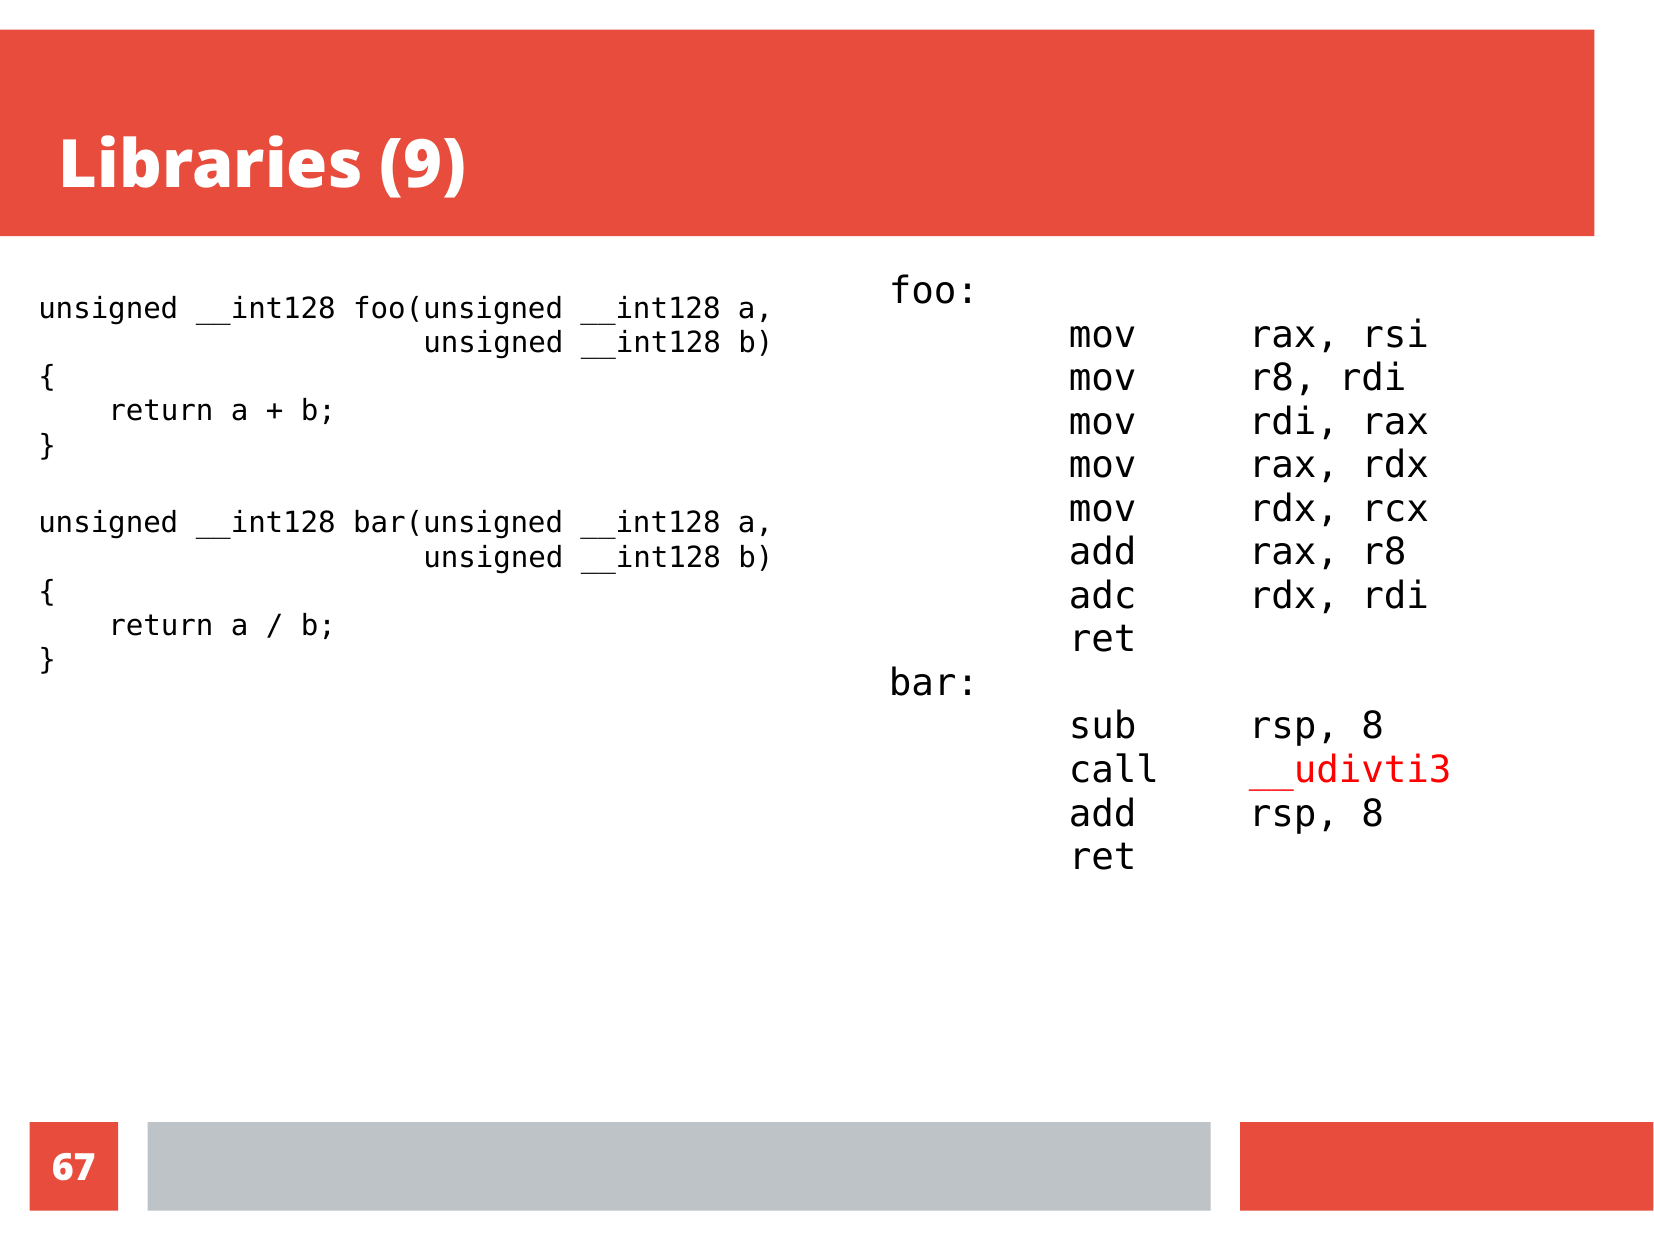

# Libraries (9)
foo:
 mov rax, rsi
 mov r8, rdi
 mov rdi, rax
 mov rax, rdx
 mov rdx, rcx
 add rax, r8
 adc rdx, rdi
 ret
bar:
 sub rsp, 8
 call __udivti3
 add rsp, 8
 ret
unsigned __int128 foo(unsigned __int128 a,
 unsigned __int128 b)
{
 return a + b;
}
unsigned __int128 bar(unsigned __int128 a,
 unsigned __int128 b)
{
 return a / b;
}
67